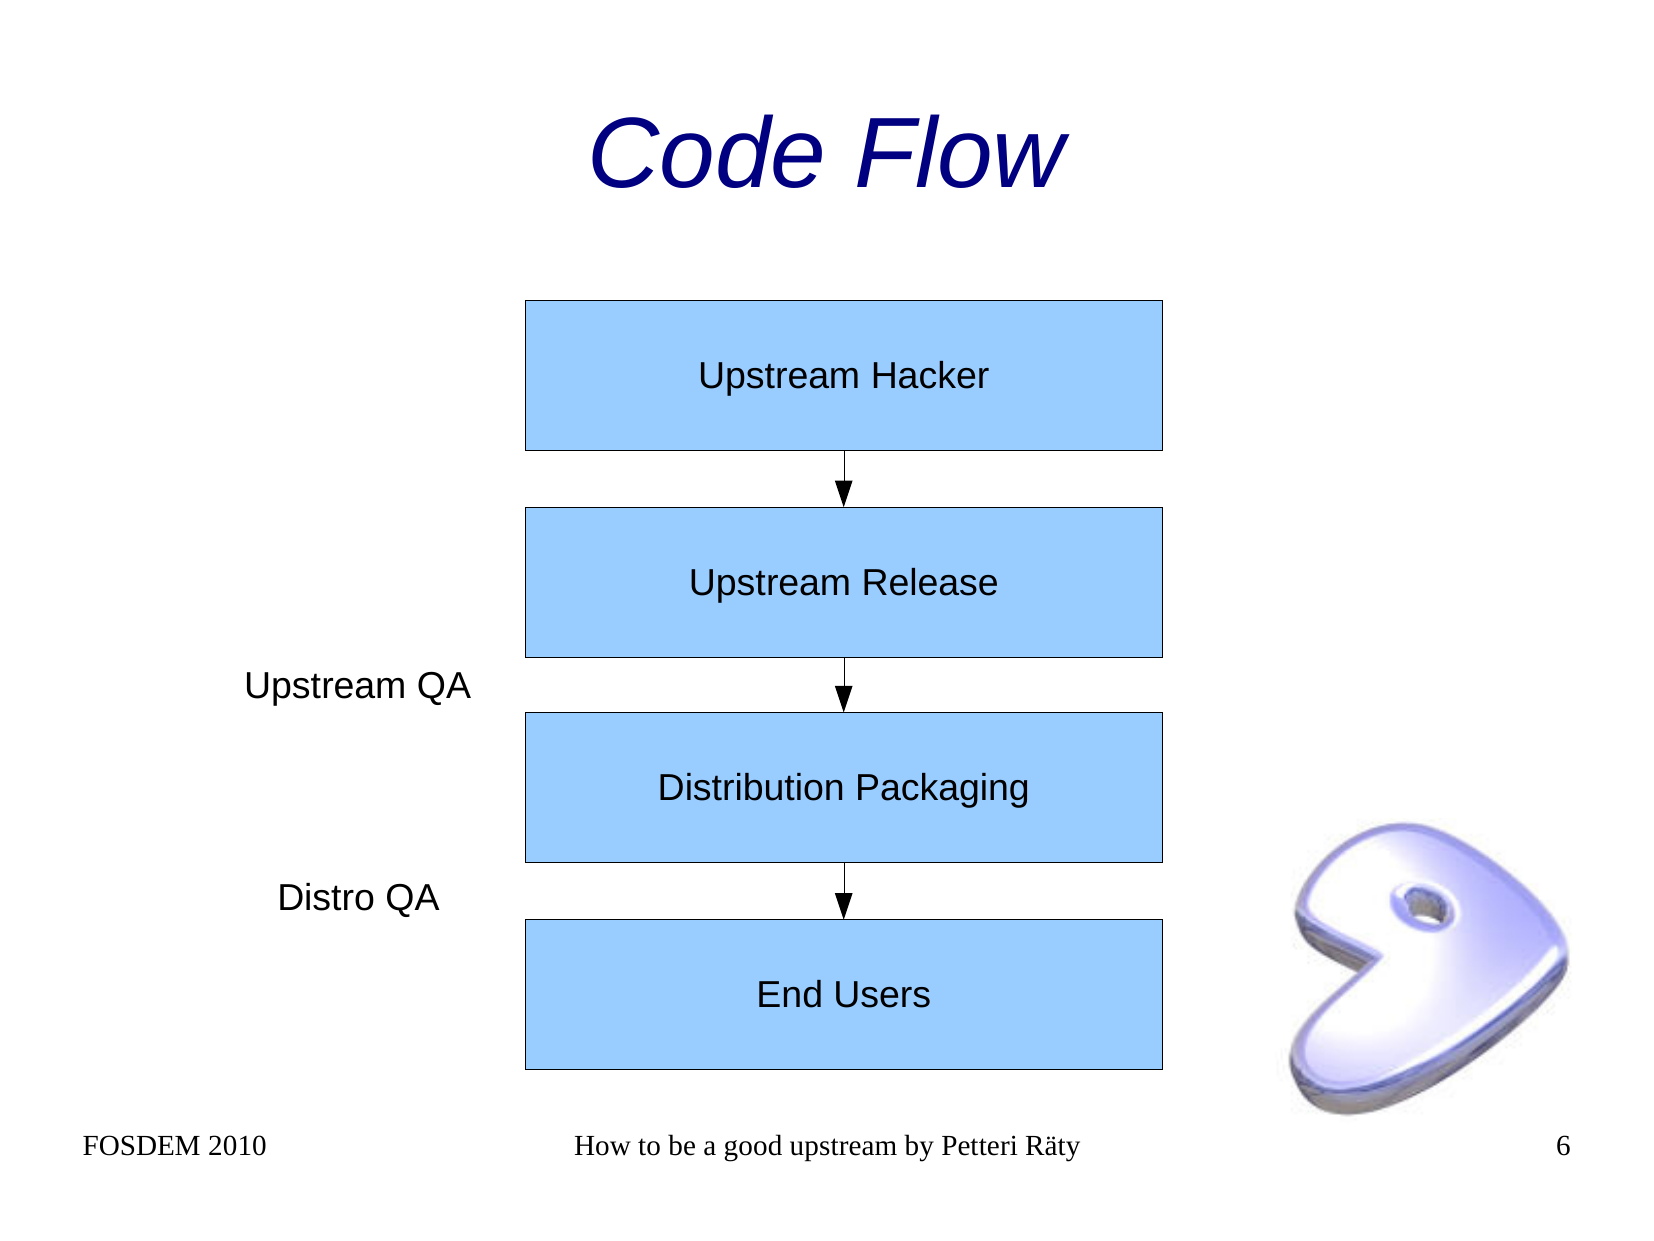

# Code Flow
Upstream Hacker
Upstream Release
Upstream QA
Distribution Packaging
Distro QA
End Users
6